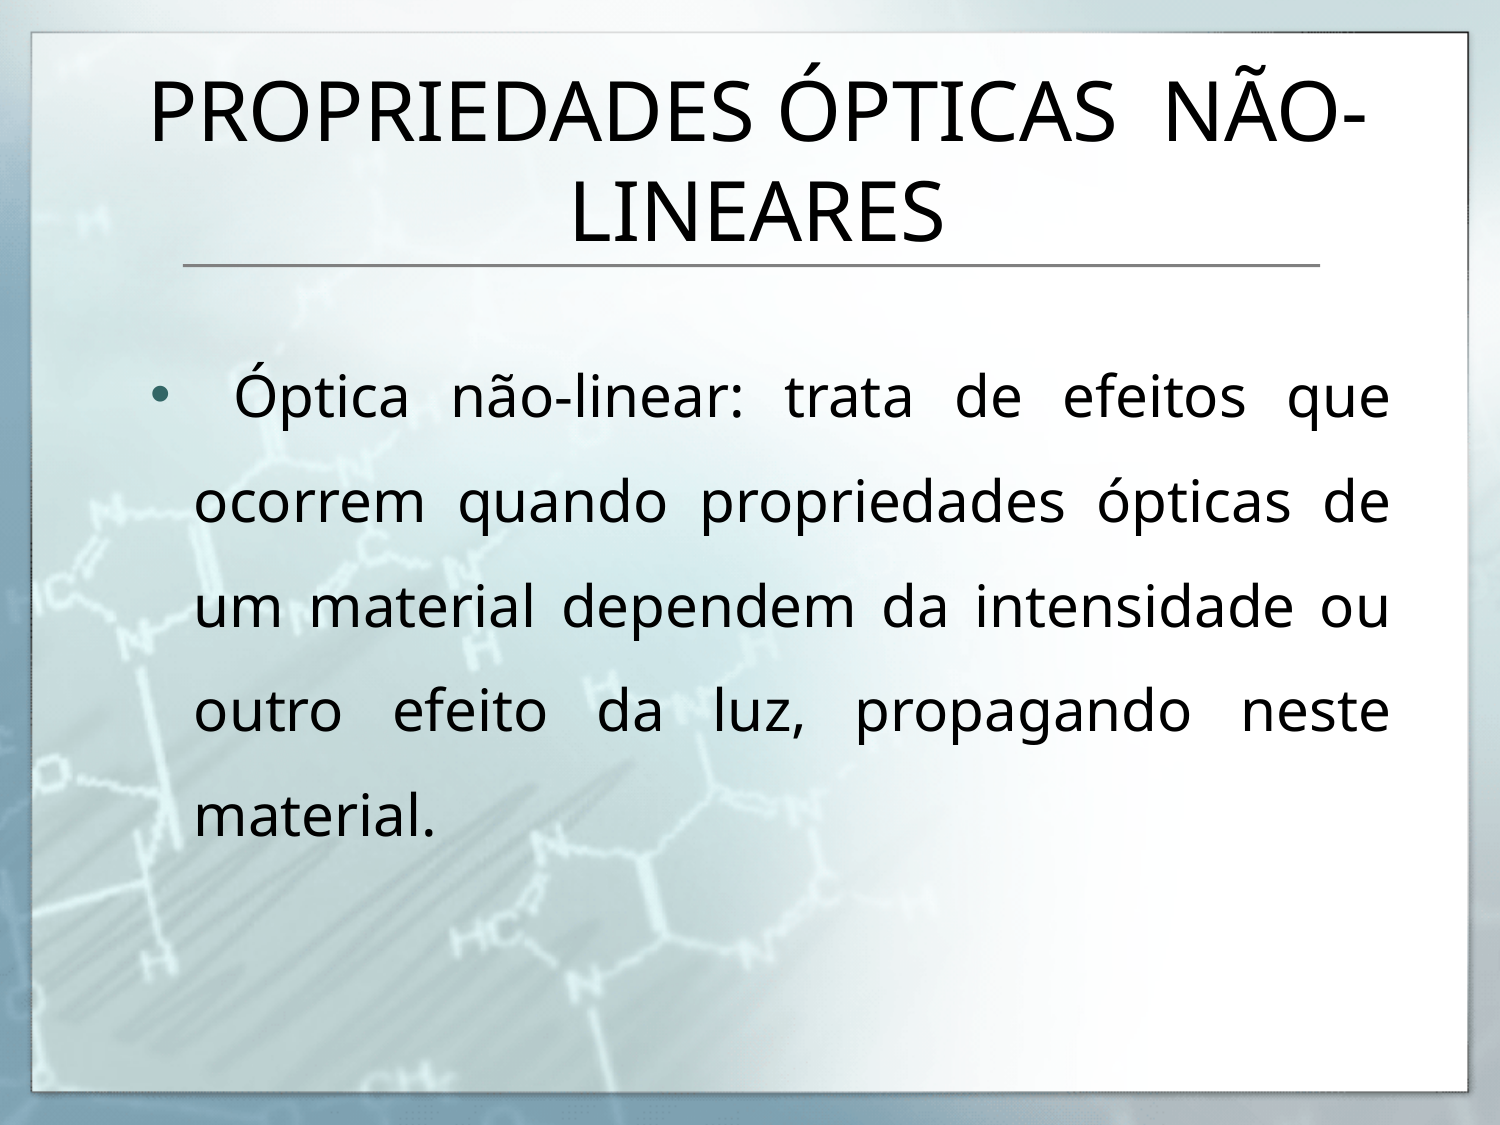

PROPRIEDADES ÓPTICAS NÃO- LINEARES
 Óptica não-linear: trata de efeitos que ocorrem quando propriedades ópticas de um material dependem da intensidade ou outro efeito da luz, propagando neste material.